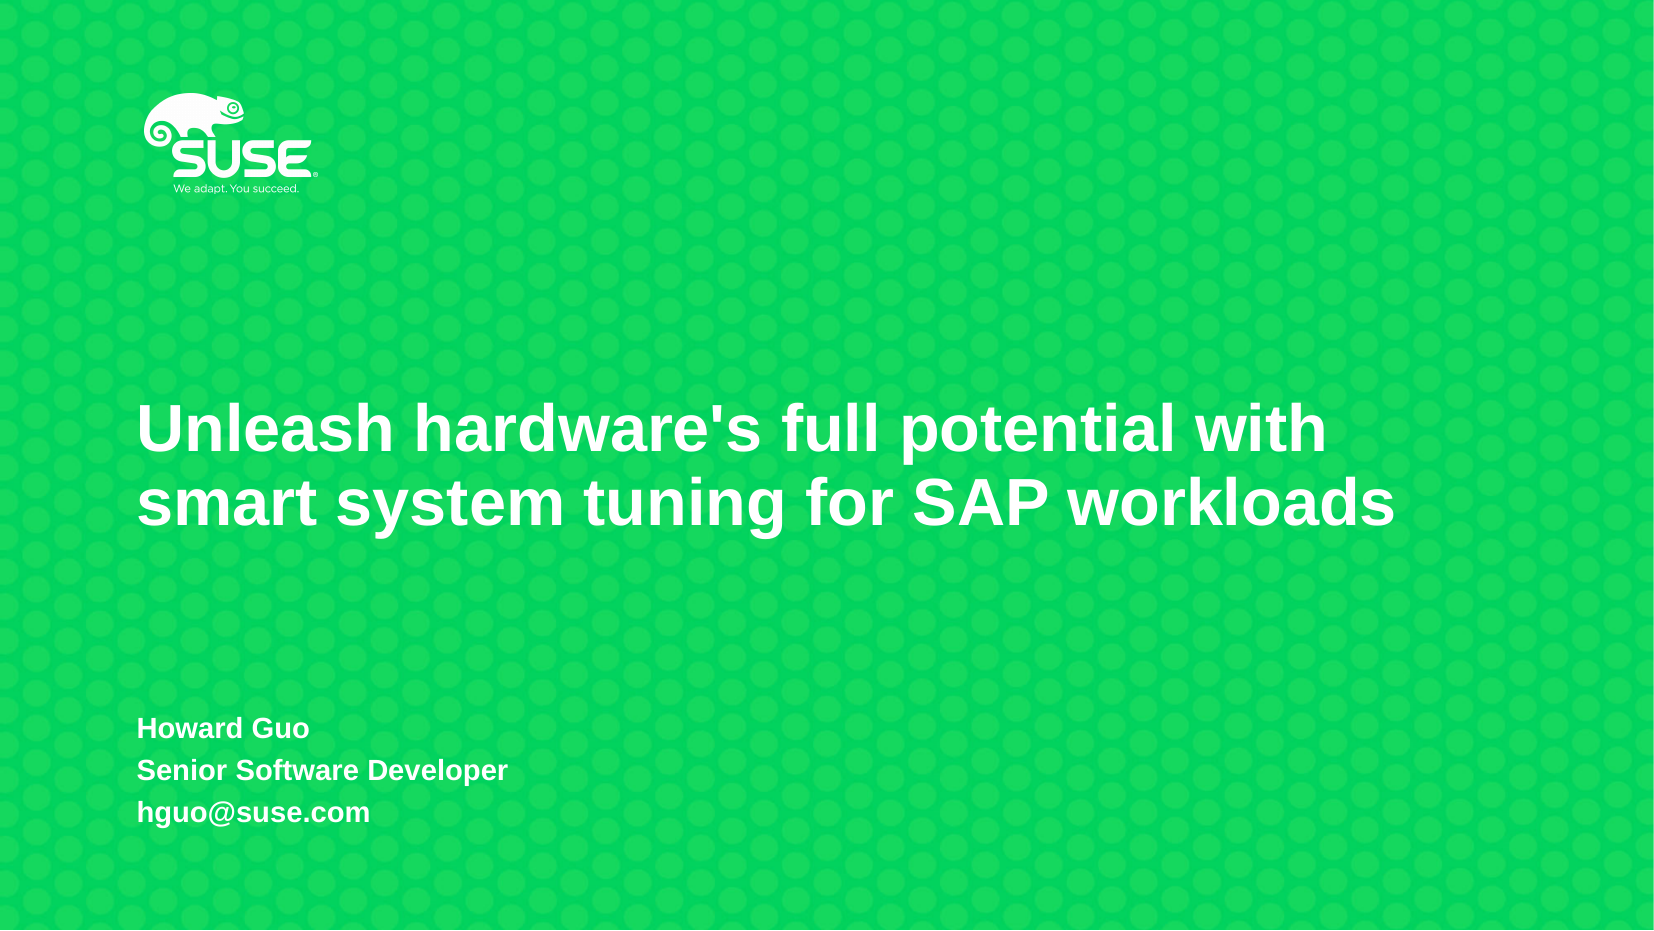

# Unleash hardware's full potential with smart system tuning for SAP workloads
Howard Guo
Senior Software Developer
hguo@suse.com